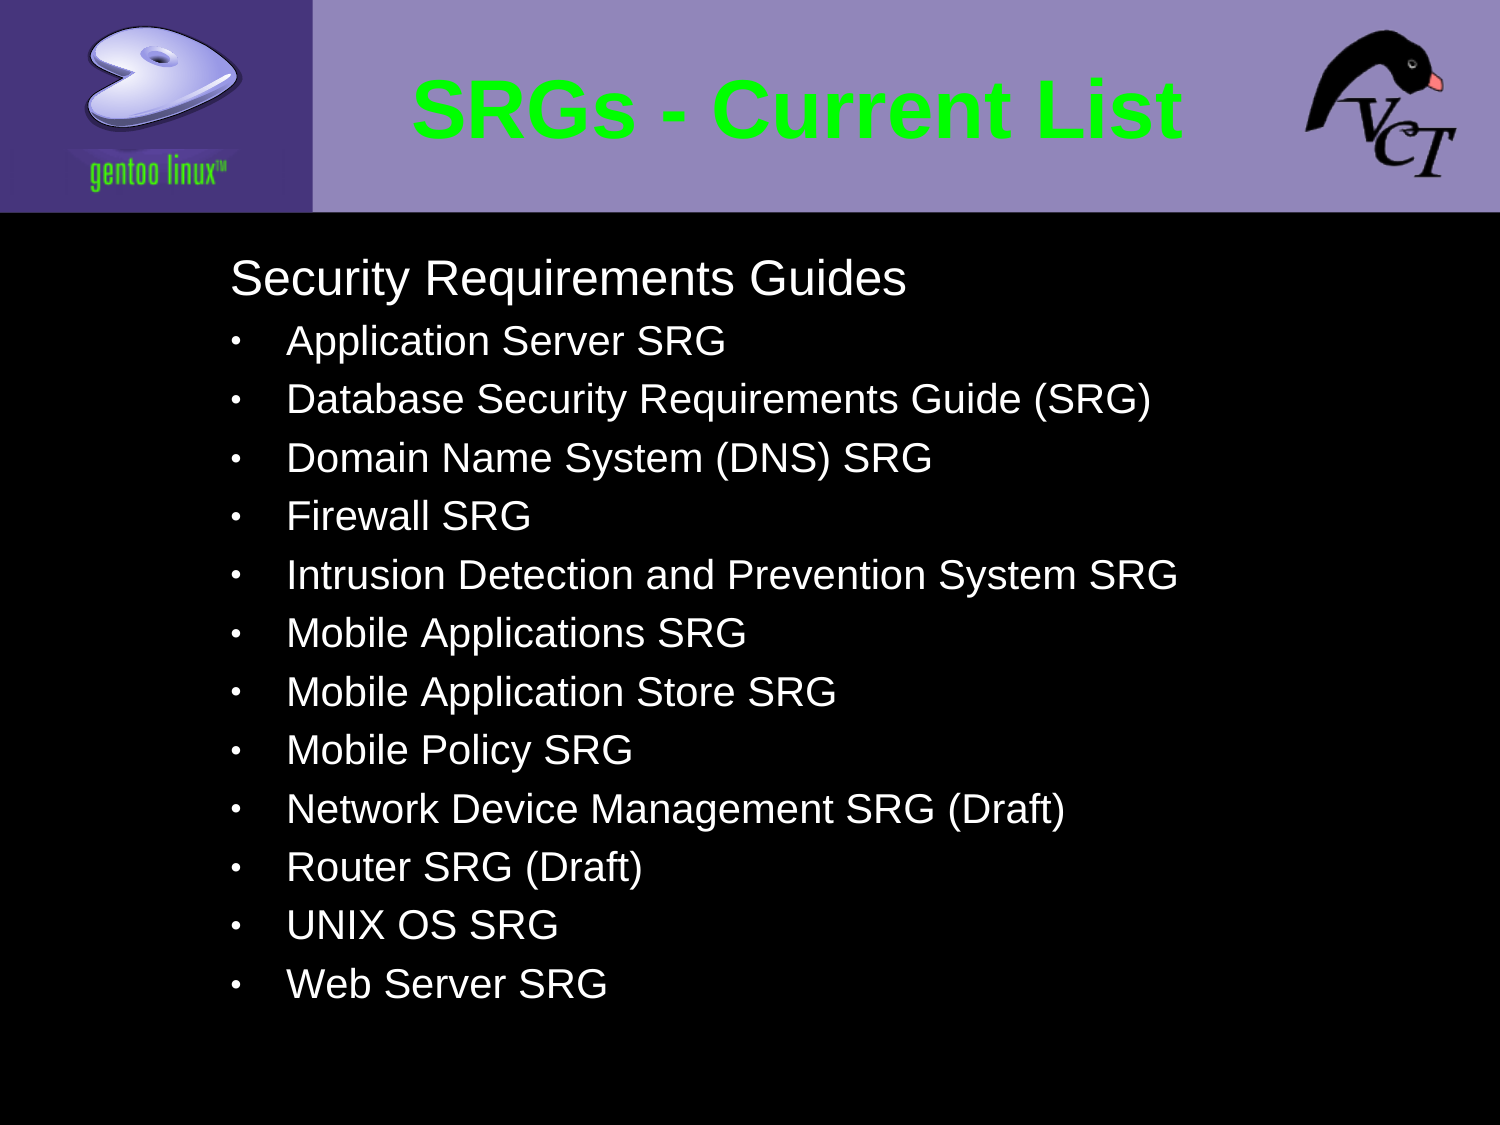

# SRGs - Current List
Security Requirements Guides
Application Server SRG
Database Security Requirements Guide (SRG)
Domain Name System (DNS) SRG
Firewall SRG
Intrusion Detection and Prevention System SRG
Mobile Applications SRG
Mobile Application Store SRG
Mobile Policy SRG
Network Device Management SRG (Draft)
Router SRG (Draft)
UNIX OS SRG
Web Server SRG